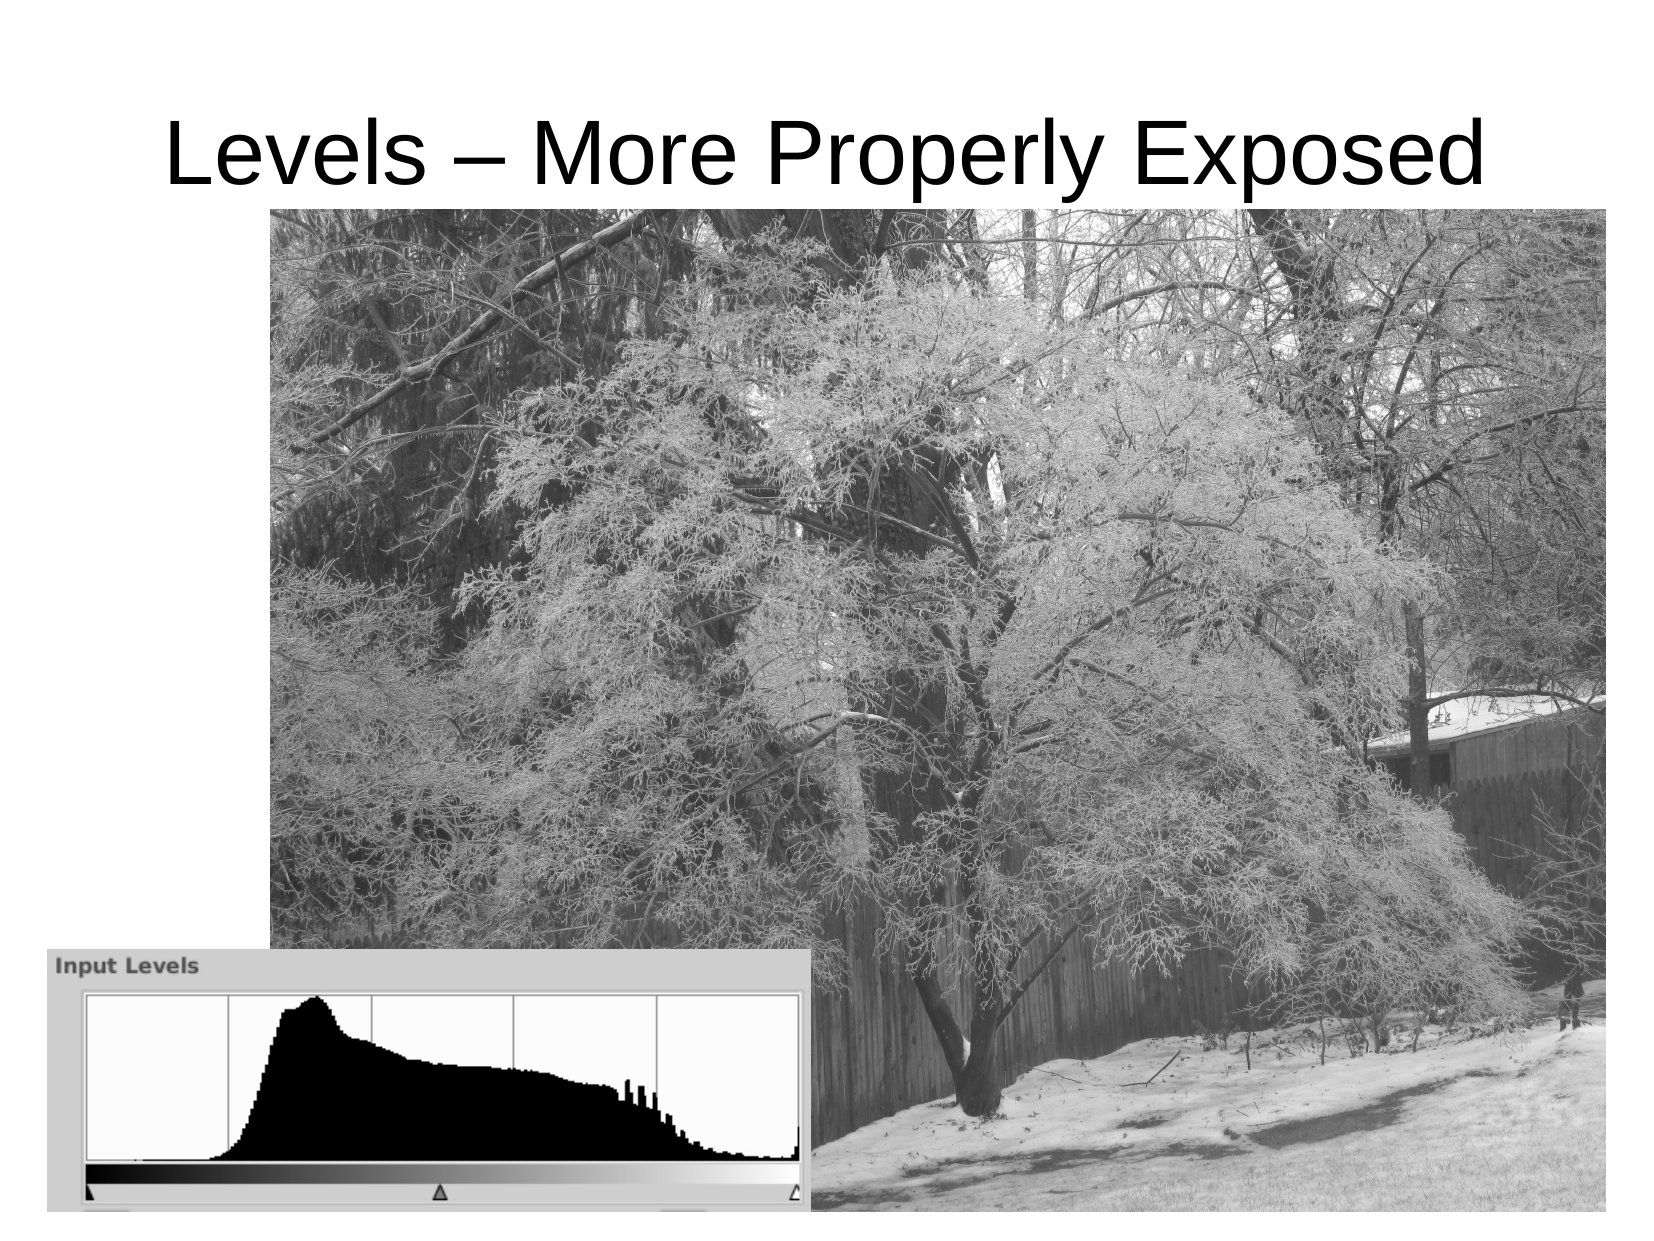

# Levels – More Properly Exposed
40